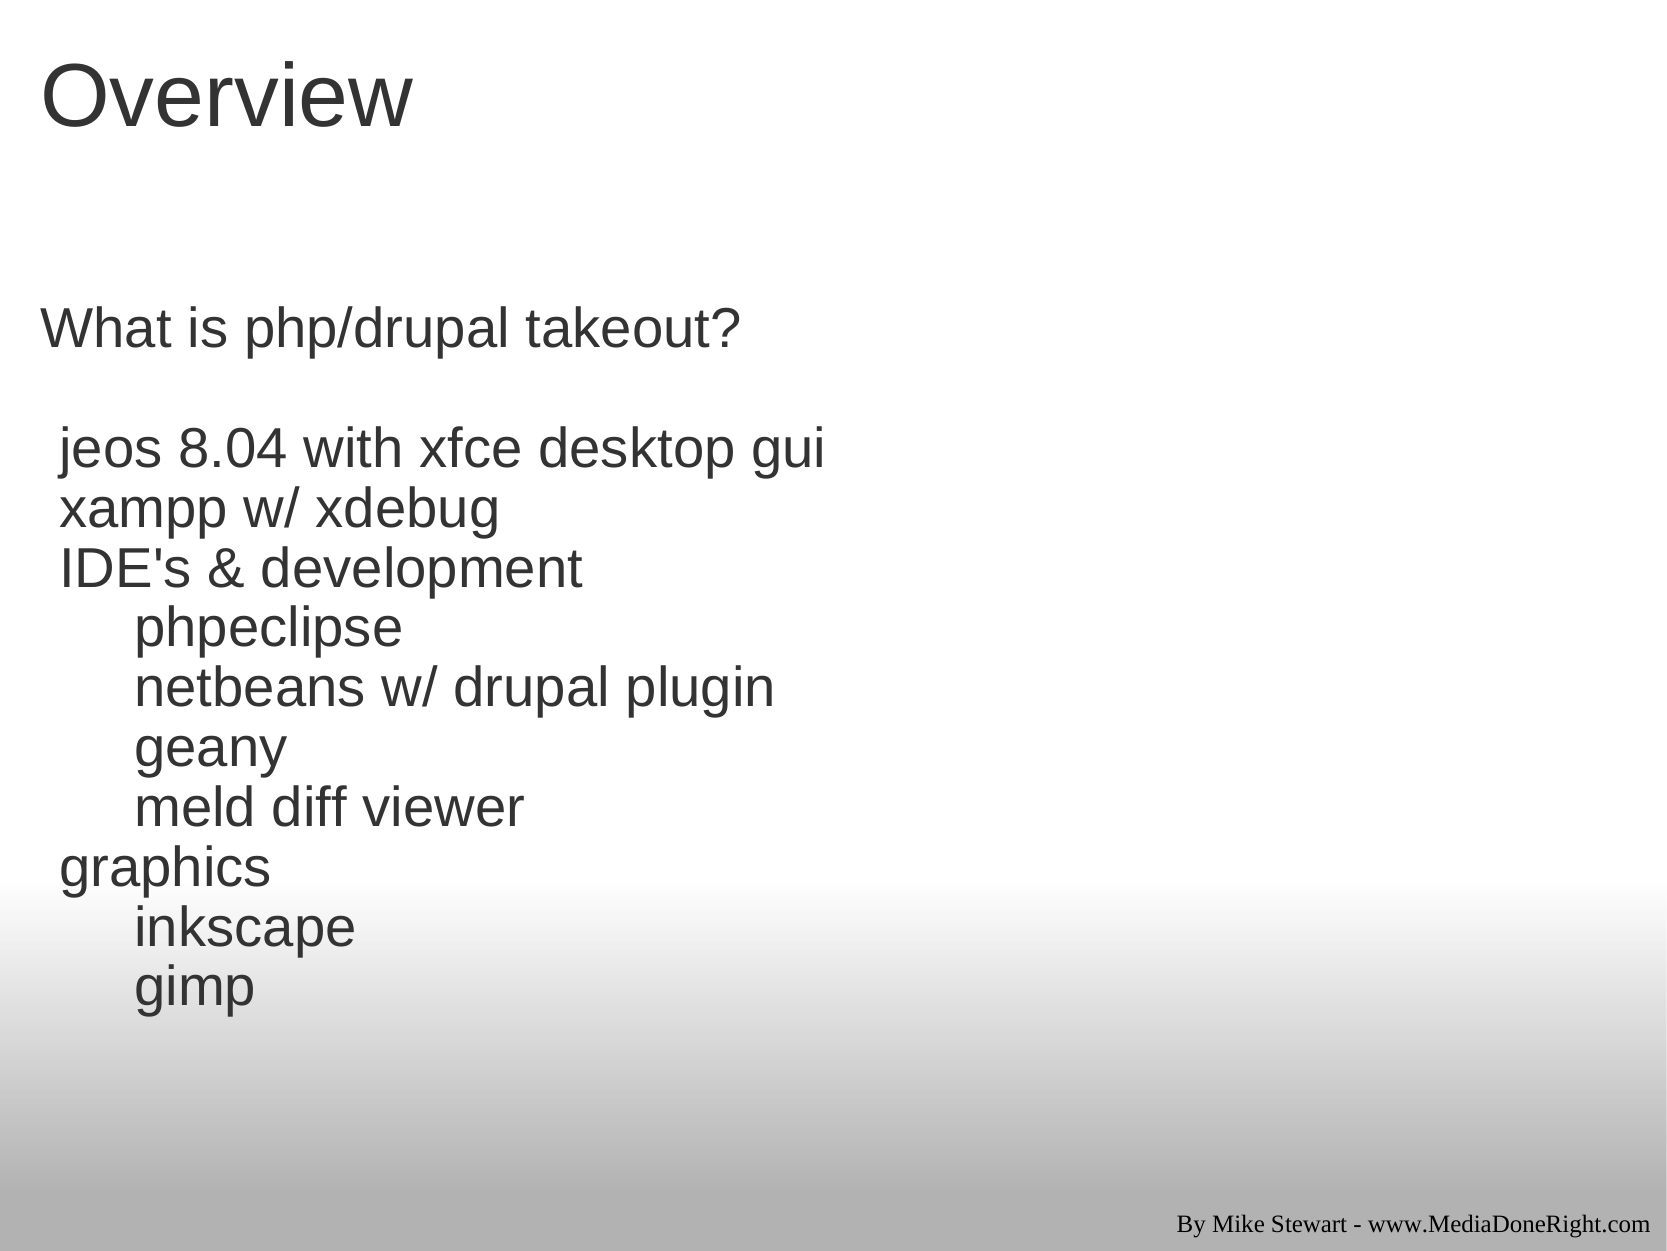

# Overview
What is php/drupal takeout?
jeos 8.04 with xfce desktop gui
xampp w/ xdebug
IDE's & development
phpeclipse
netbeans w/ drupal plugin
geany
meld diff viewer
graphics
inkscape
gimp
By Mike Stewart - www.MediaDoneRight.com